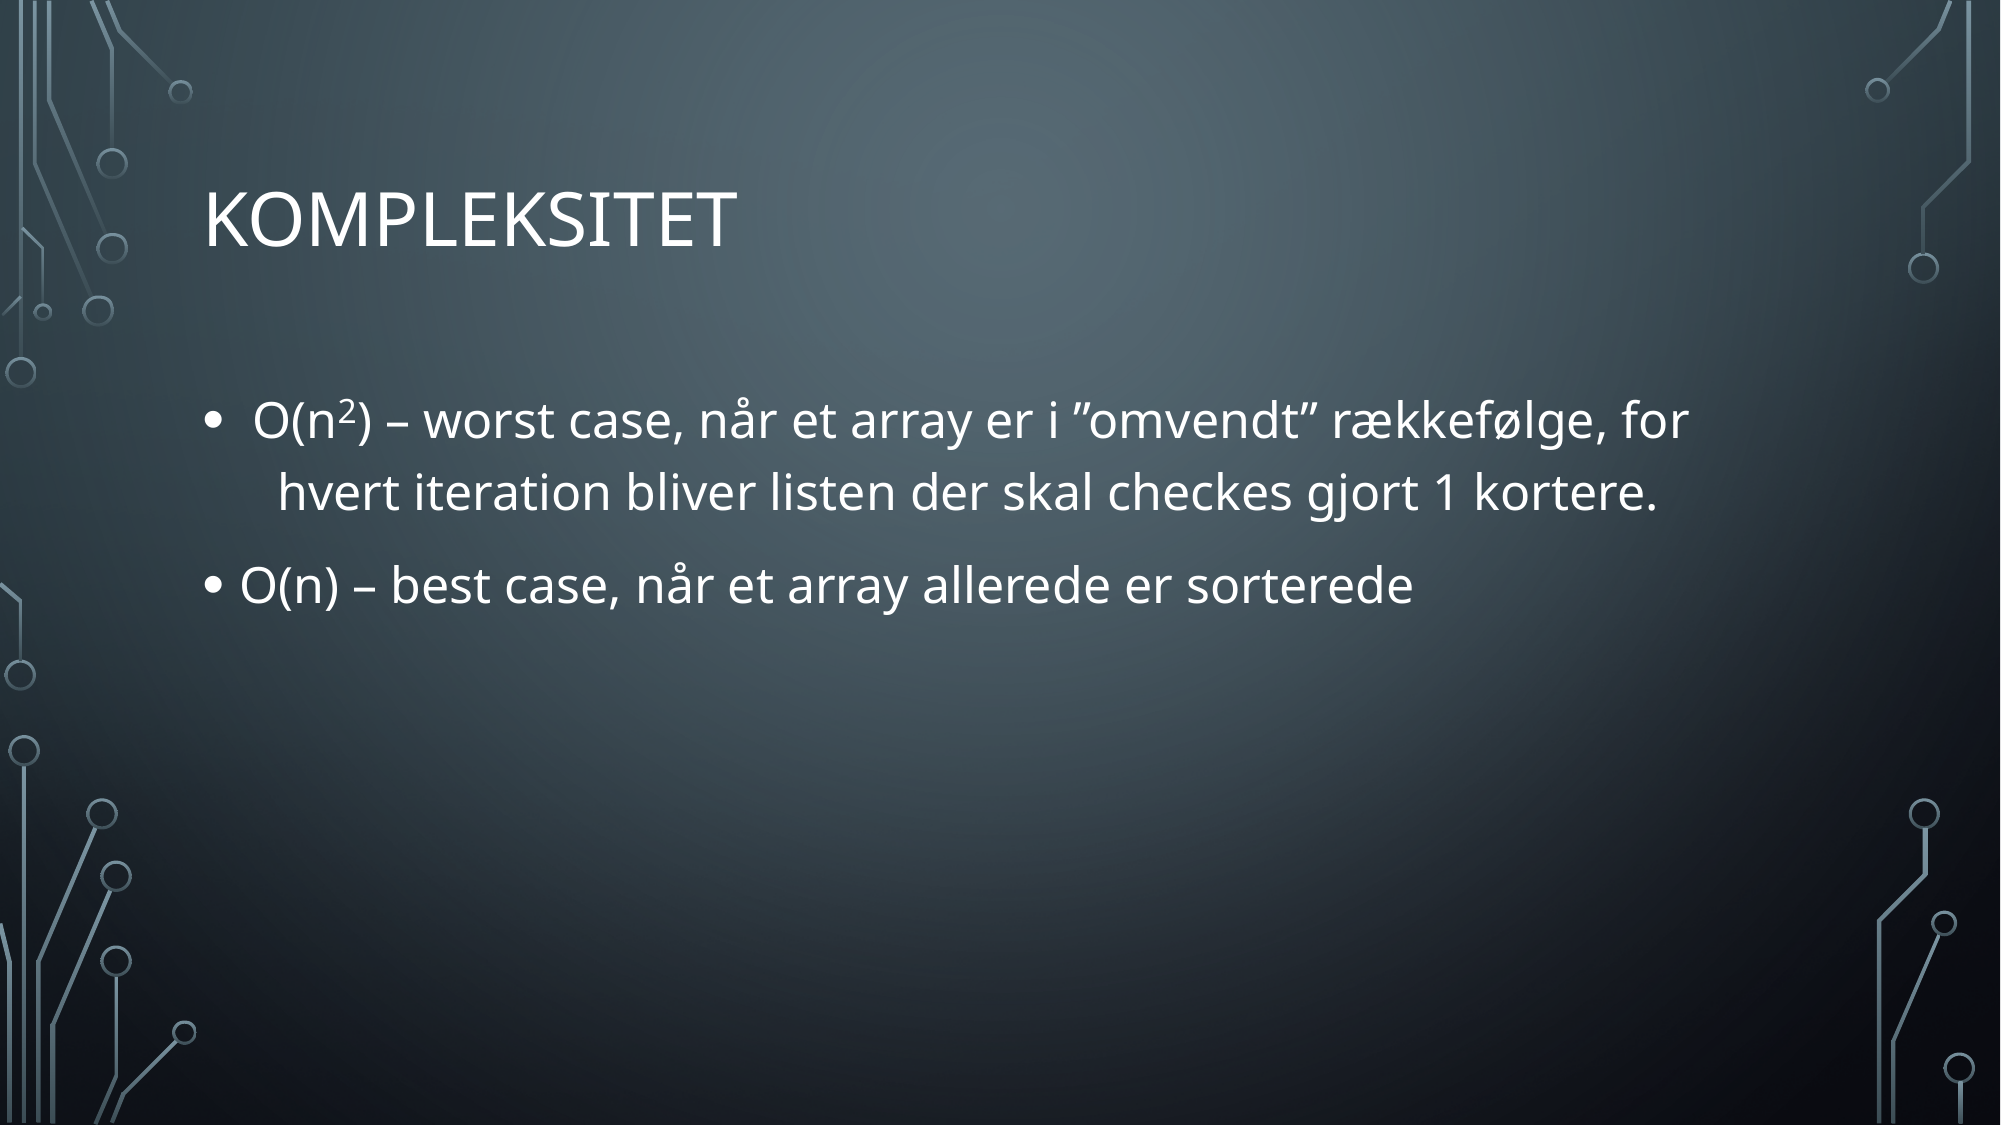

# Kompleksitet
 О(n2) – worst case, når et array er i ”omvendt” rækkefølge, for hvert iteration bliver listen der skal checkes gjort 1 kortere.
O(n) – best case, når et array allerede er sorterede